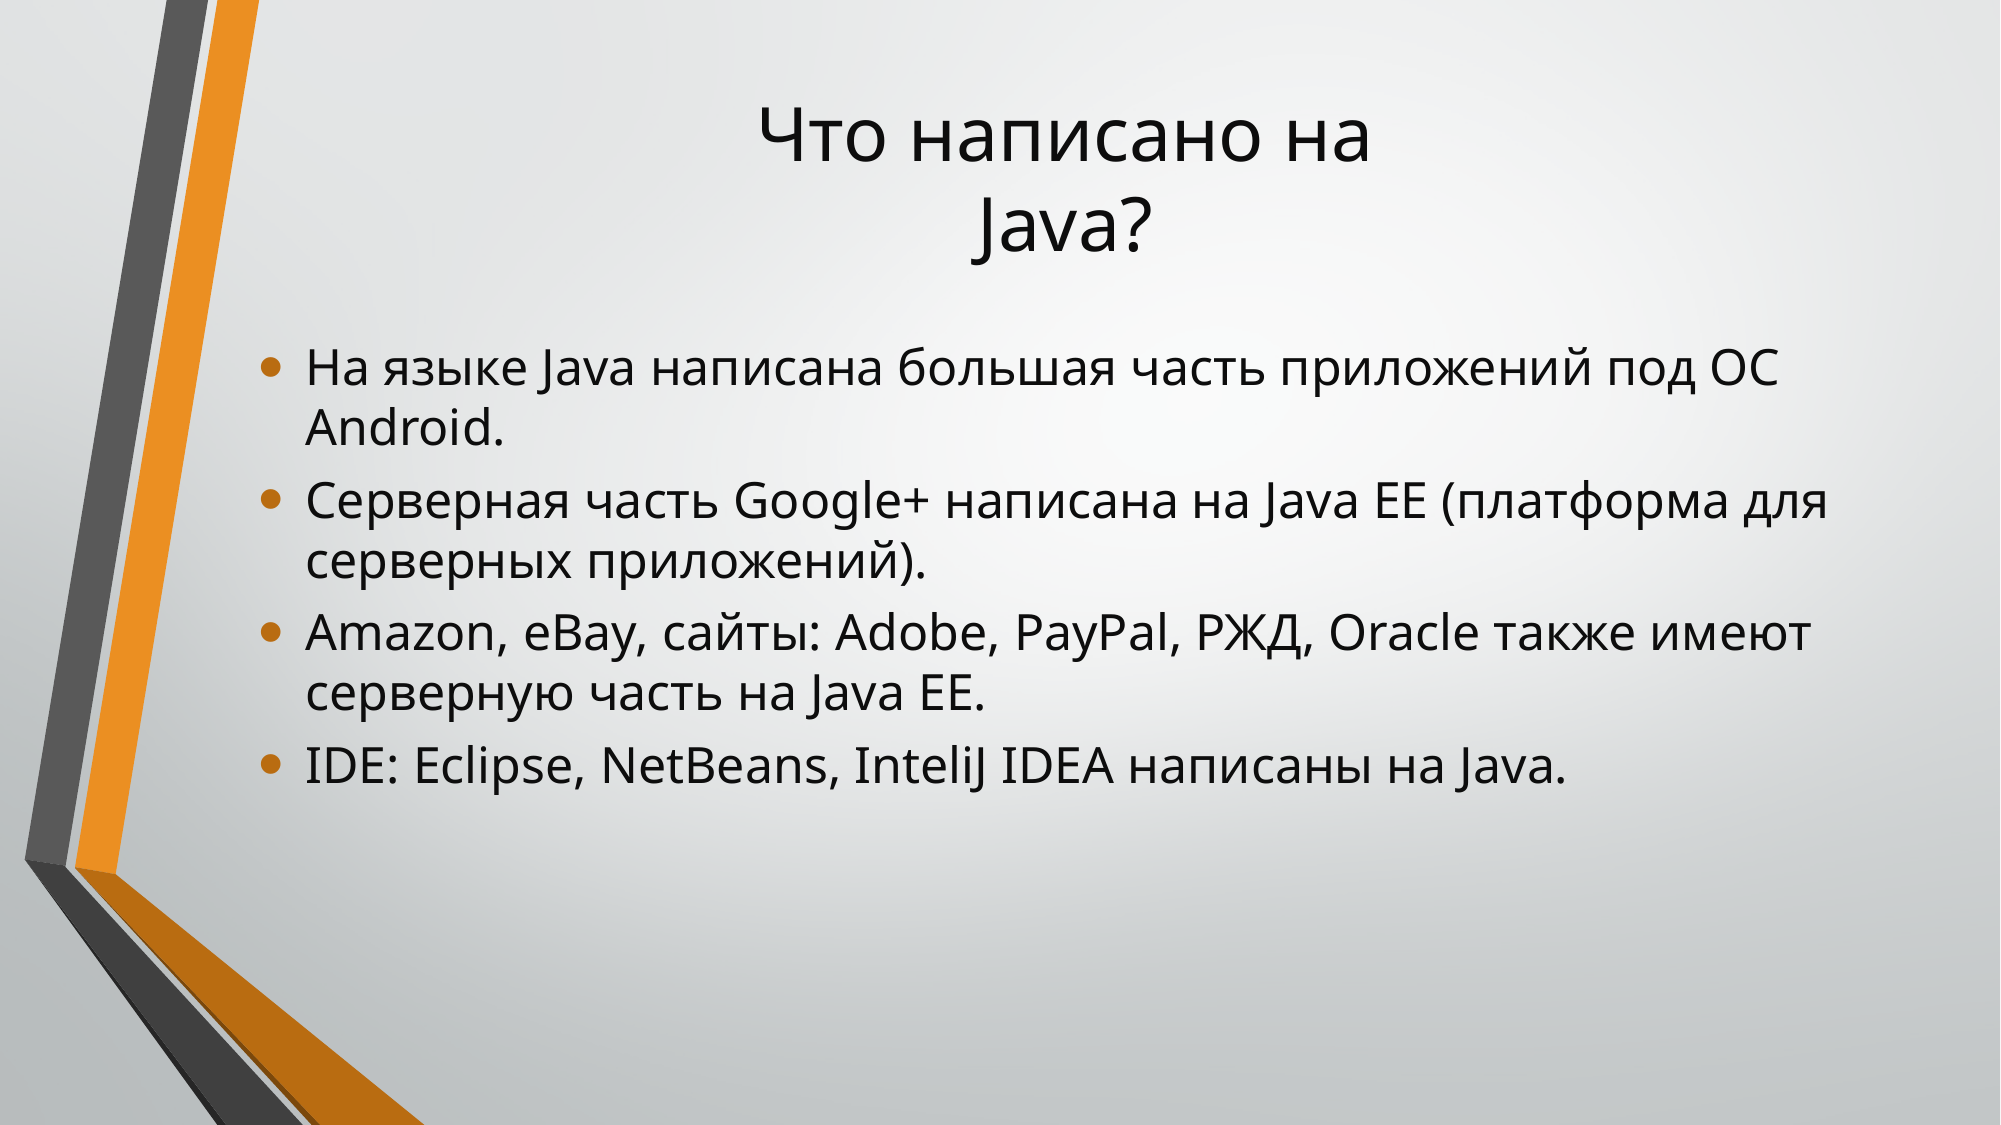

# Что написано на Java?
На языке Java написана большая часть приложений под ОС Android.
Серверная часть Google+ написана на Java EE (платформа для серверных приложений).
Amazon, eBay, сайты: Adobe, PayPal, РЖД, Oracle также имеют серверную часть на Java EE.
IDE: Eclipse, NetBeans, InteliJ IDEA написаны на Java.